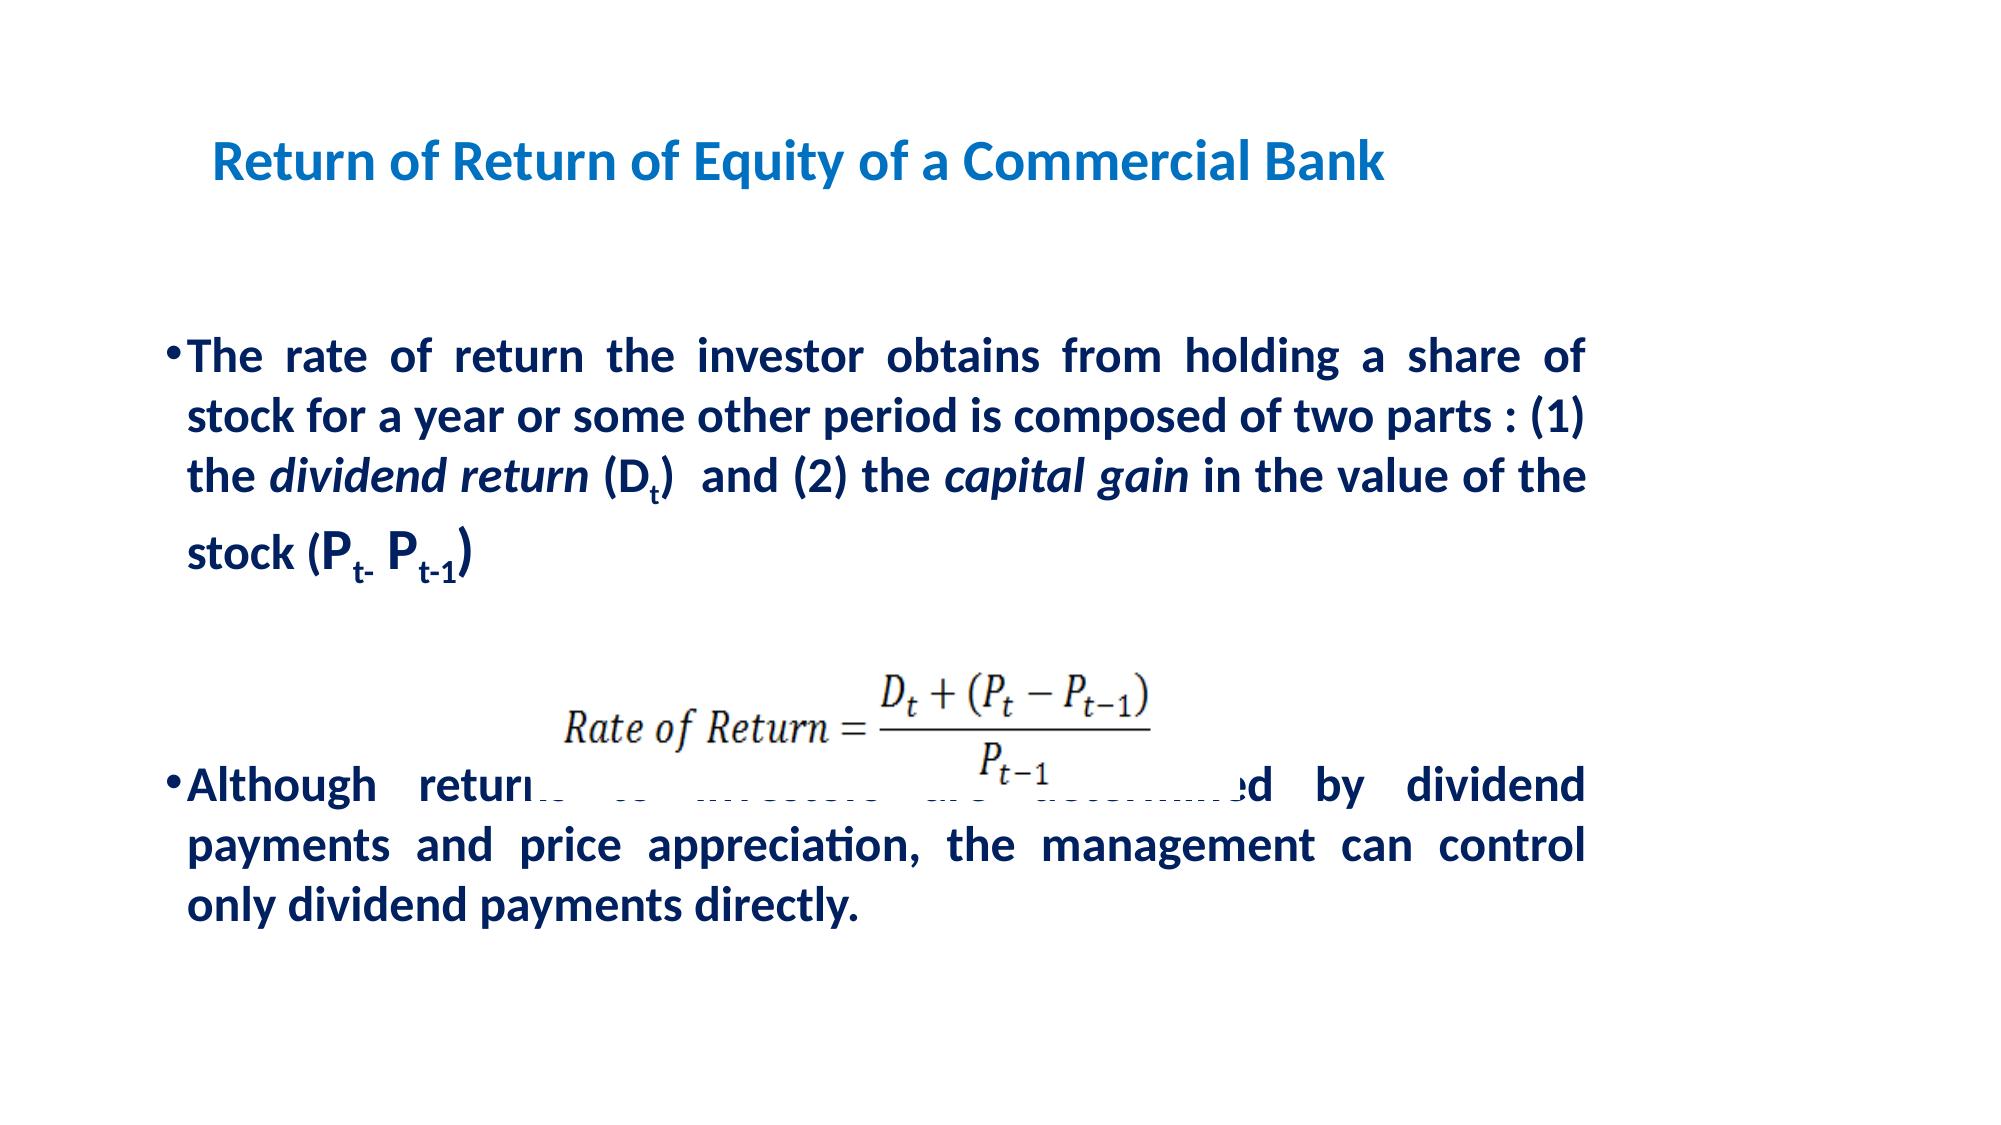

Return of Return of Equity of a Commercial Bank
The rate of return the investor obtains from holding a share of stock for a year or some other period is composed of two parts : (1) the dividend return (Dt) and (2) the capital gain in the value of the stock (Pt- Pt-1)
Although returns to investors are determined by dividend payments and price appreciation, the management can control only dividend payments directly.